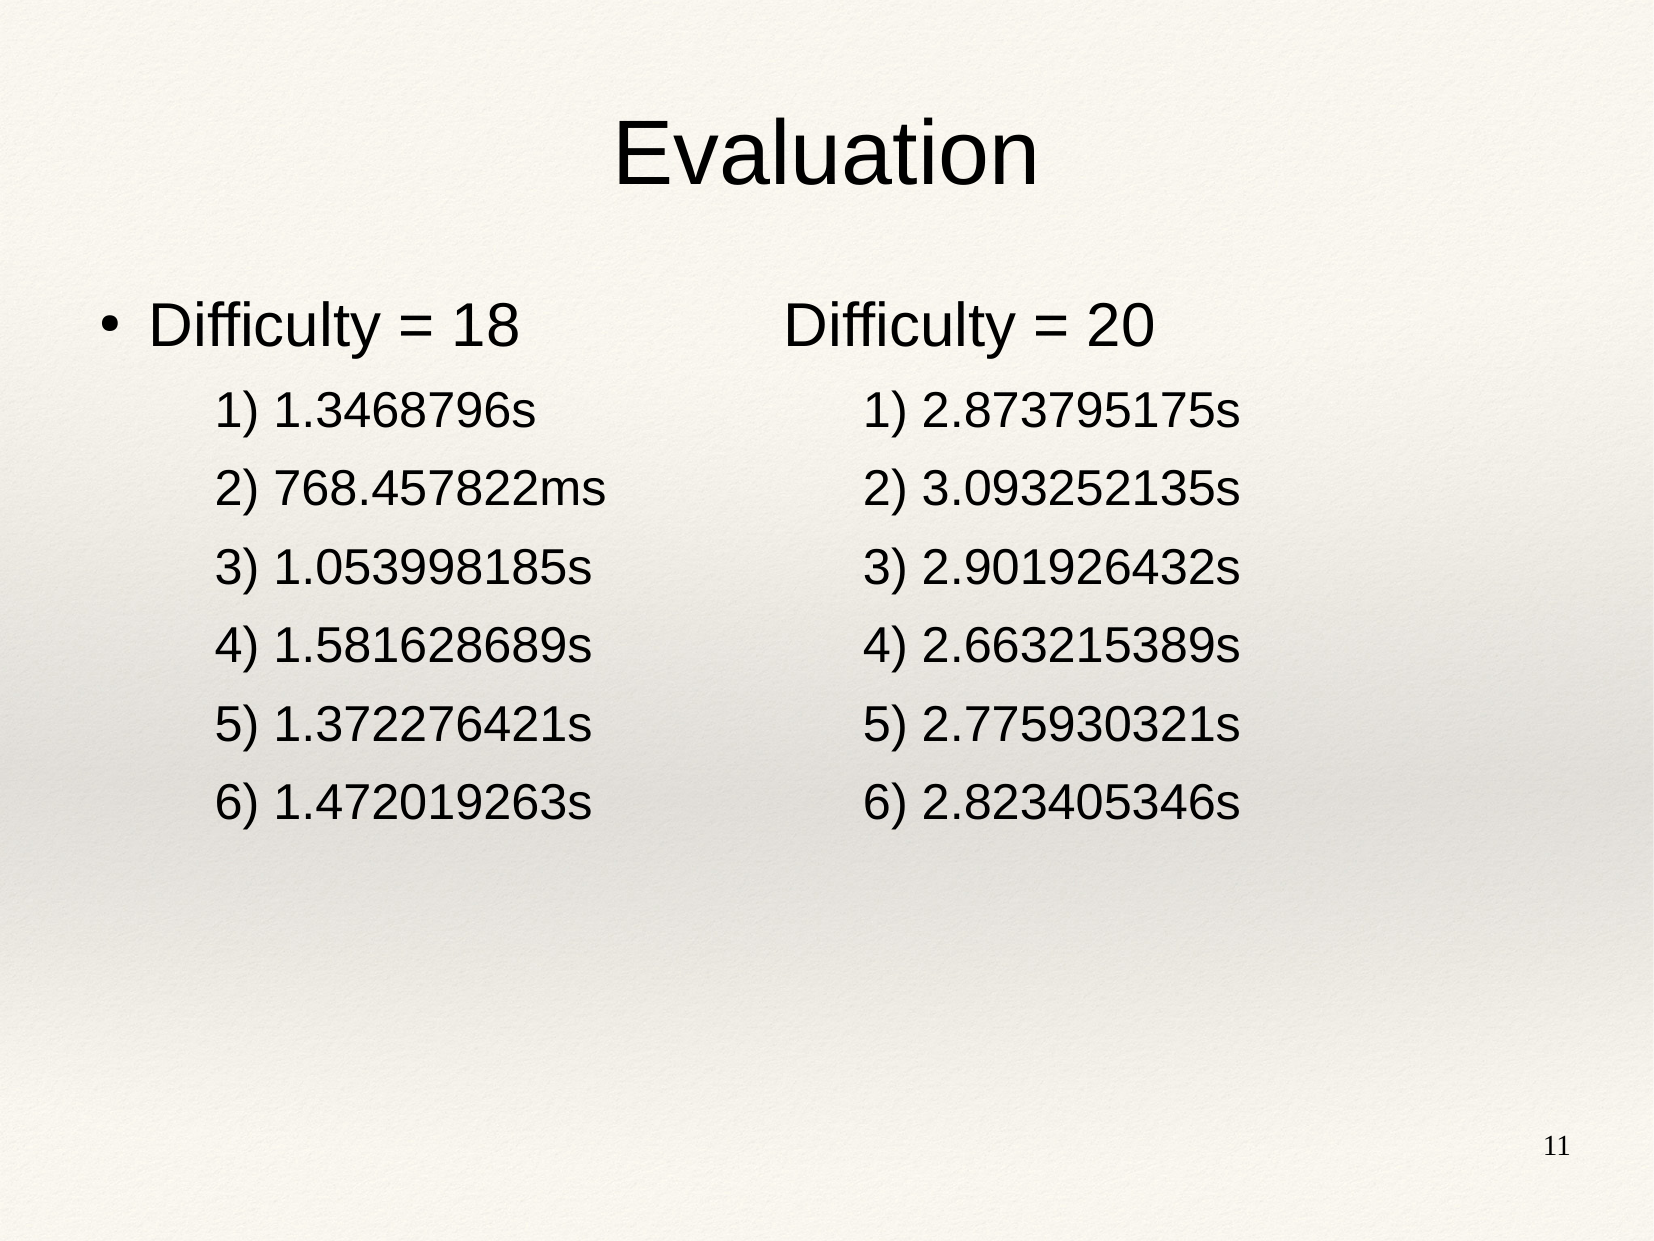

# Evaluation
Difficulty = 18															 Difficulty = 20
1) 1.3468796s 						 1) 2.873795175s
2) 768.457822ms		 2) 3.093252135s
3) 1.053998185s			 3) 2.901926432s
4) 1.581628689s		 4) 2.663215389s
5) 1.372276421s		 5) 2.775930321s
6) 1.472019263s			 6) 2.823405346s
11